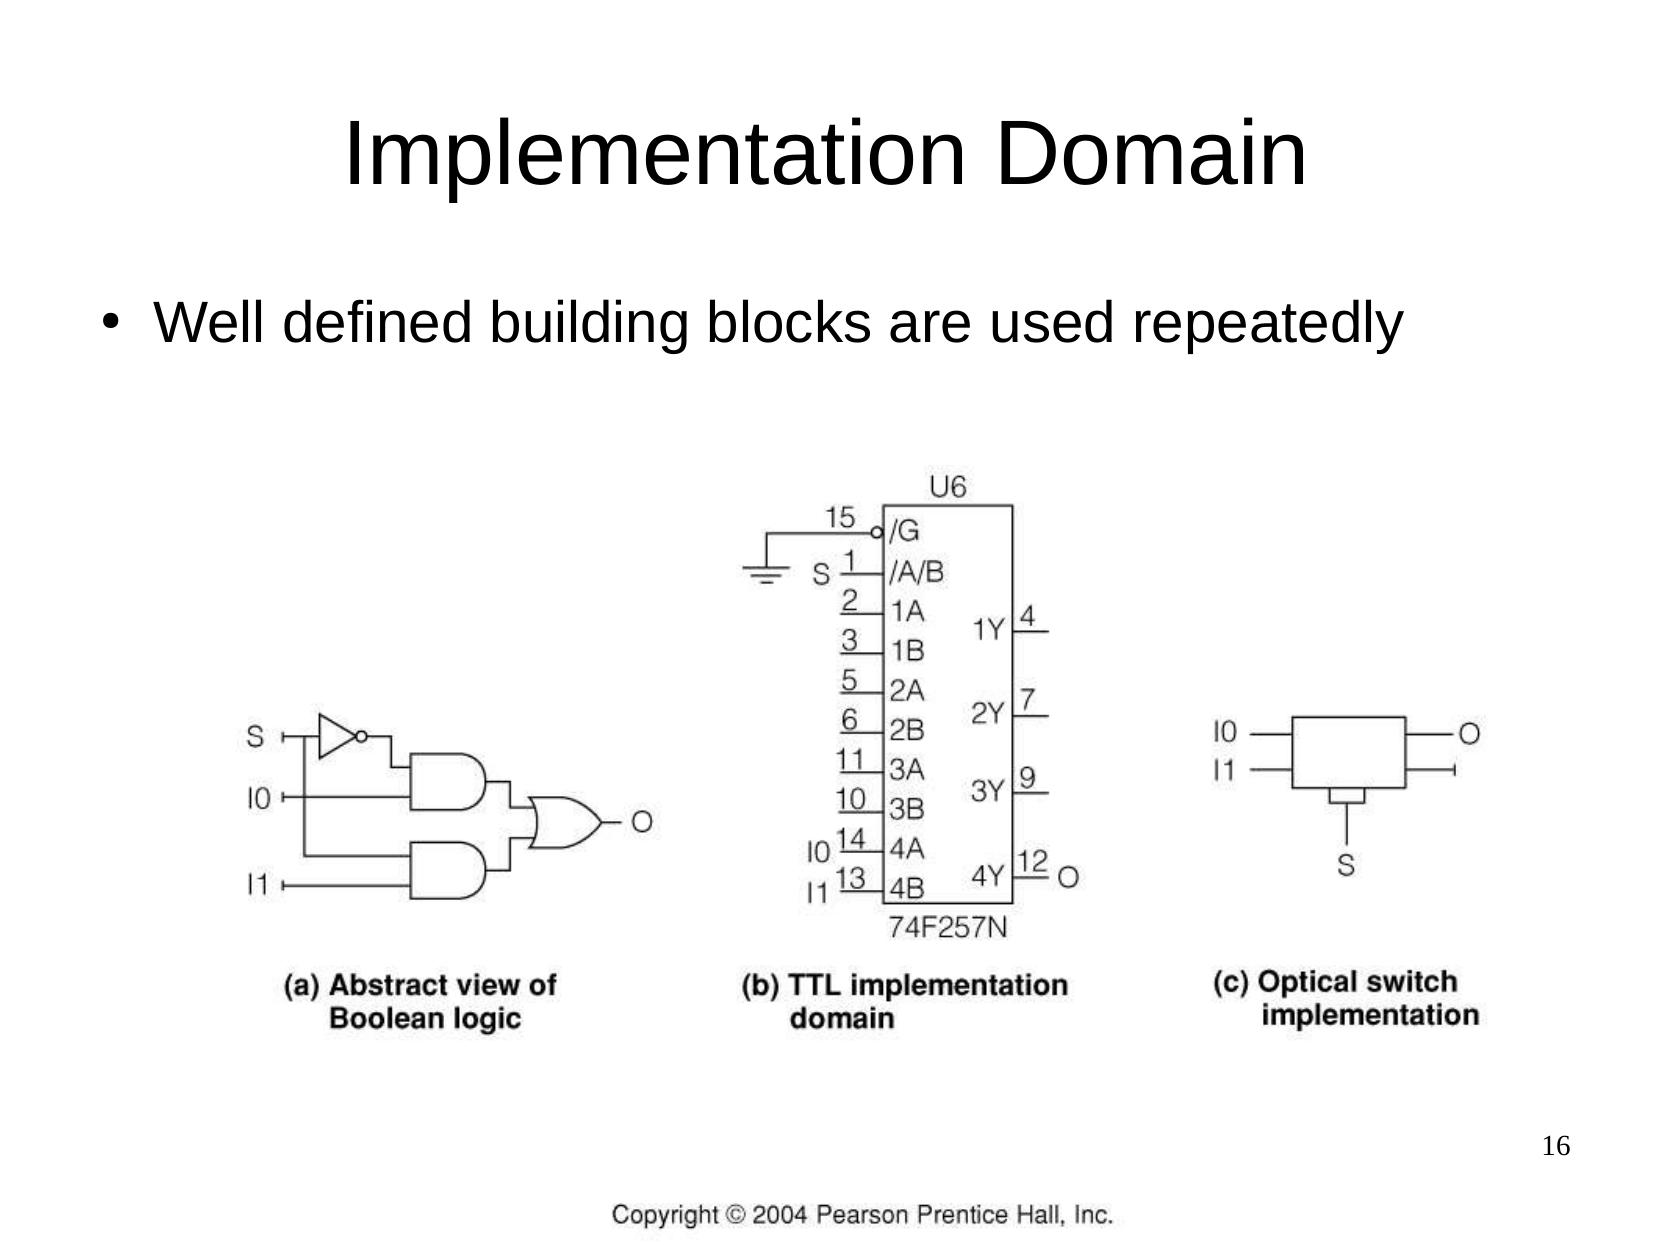

# Implementation Domain
Well defined building blocks are used repeatedly
16